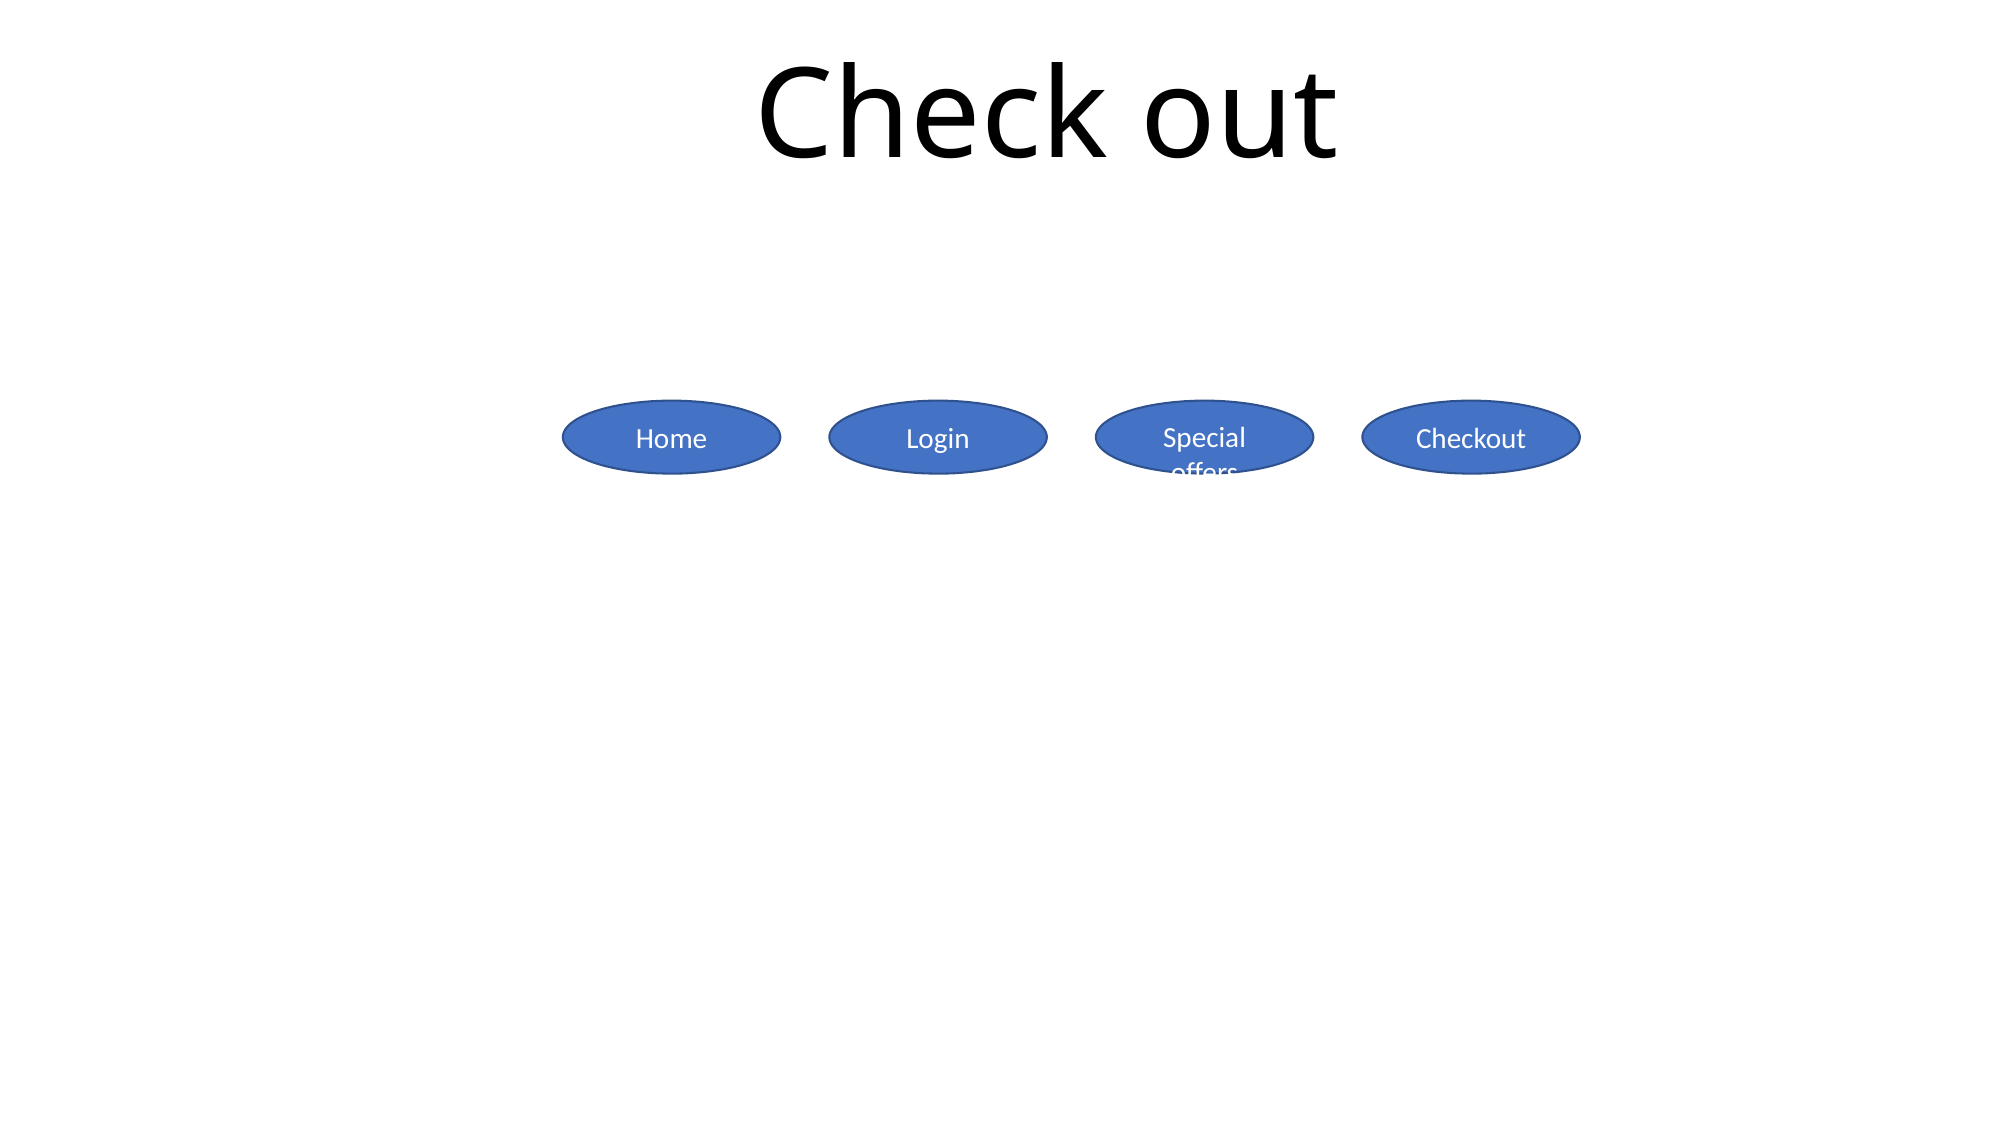

# Check out
Home
Login
Special offers
Checkout